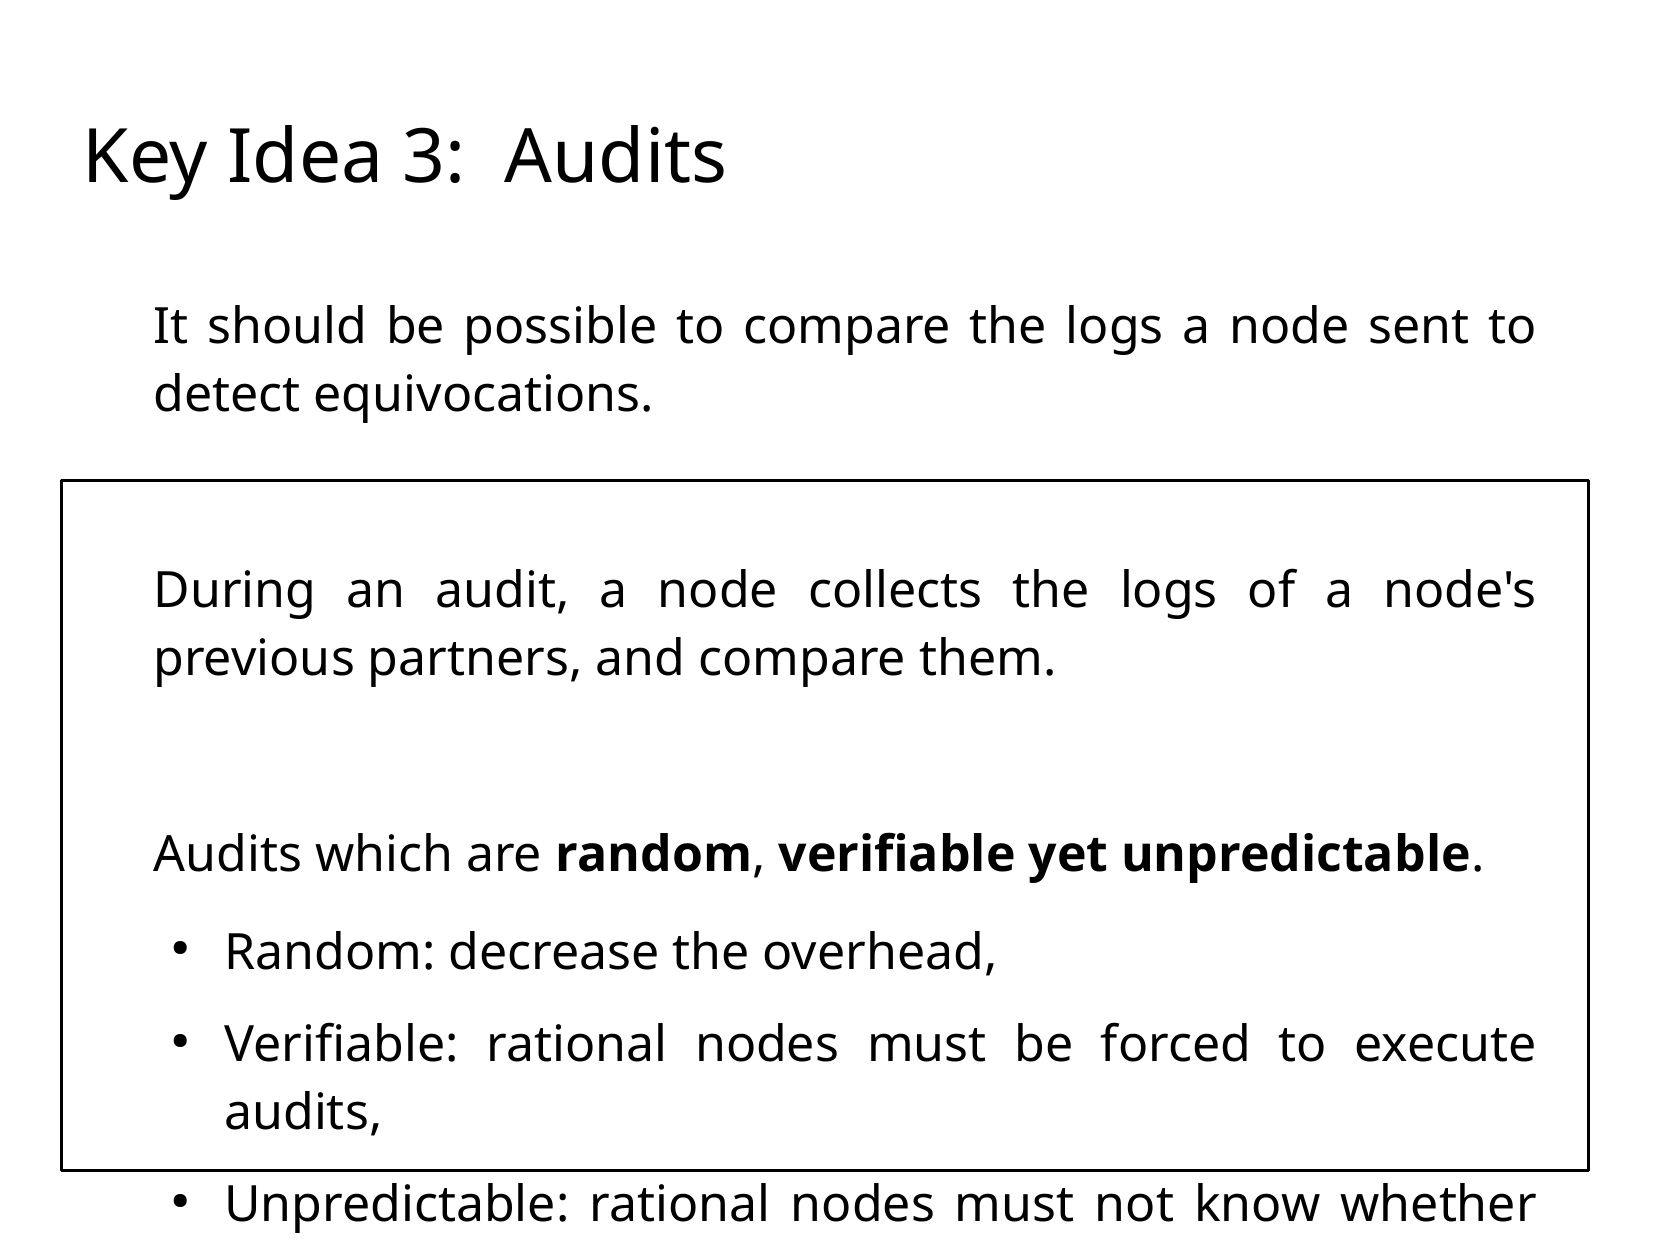

# Key Idea 3: Audits
It should be possible to compare the logs a node sent to detect equivocations.
During an audit, a node collects the logs of a node's previous partners, and compare them.
Audits which are random, verifiable yet unpredictable.
Random: decrease the overhead,
Verifiable: rational nodes must be forced to execute audits,
Unpredictable: rational nodes must not know whether they will, or will not, be audited.